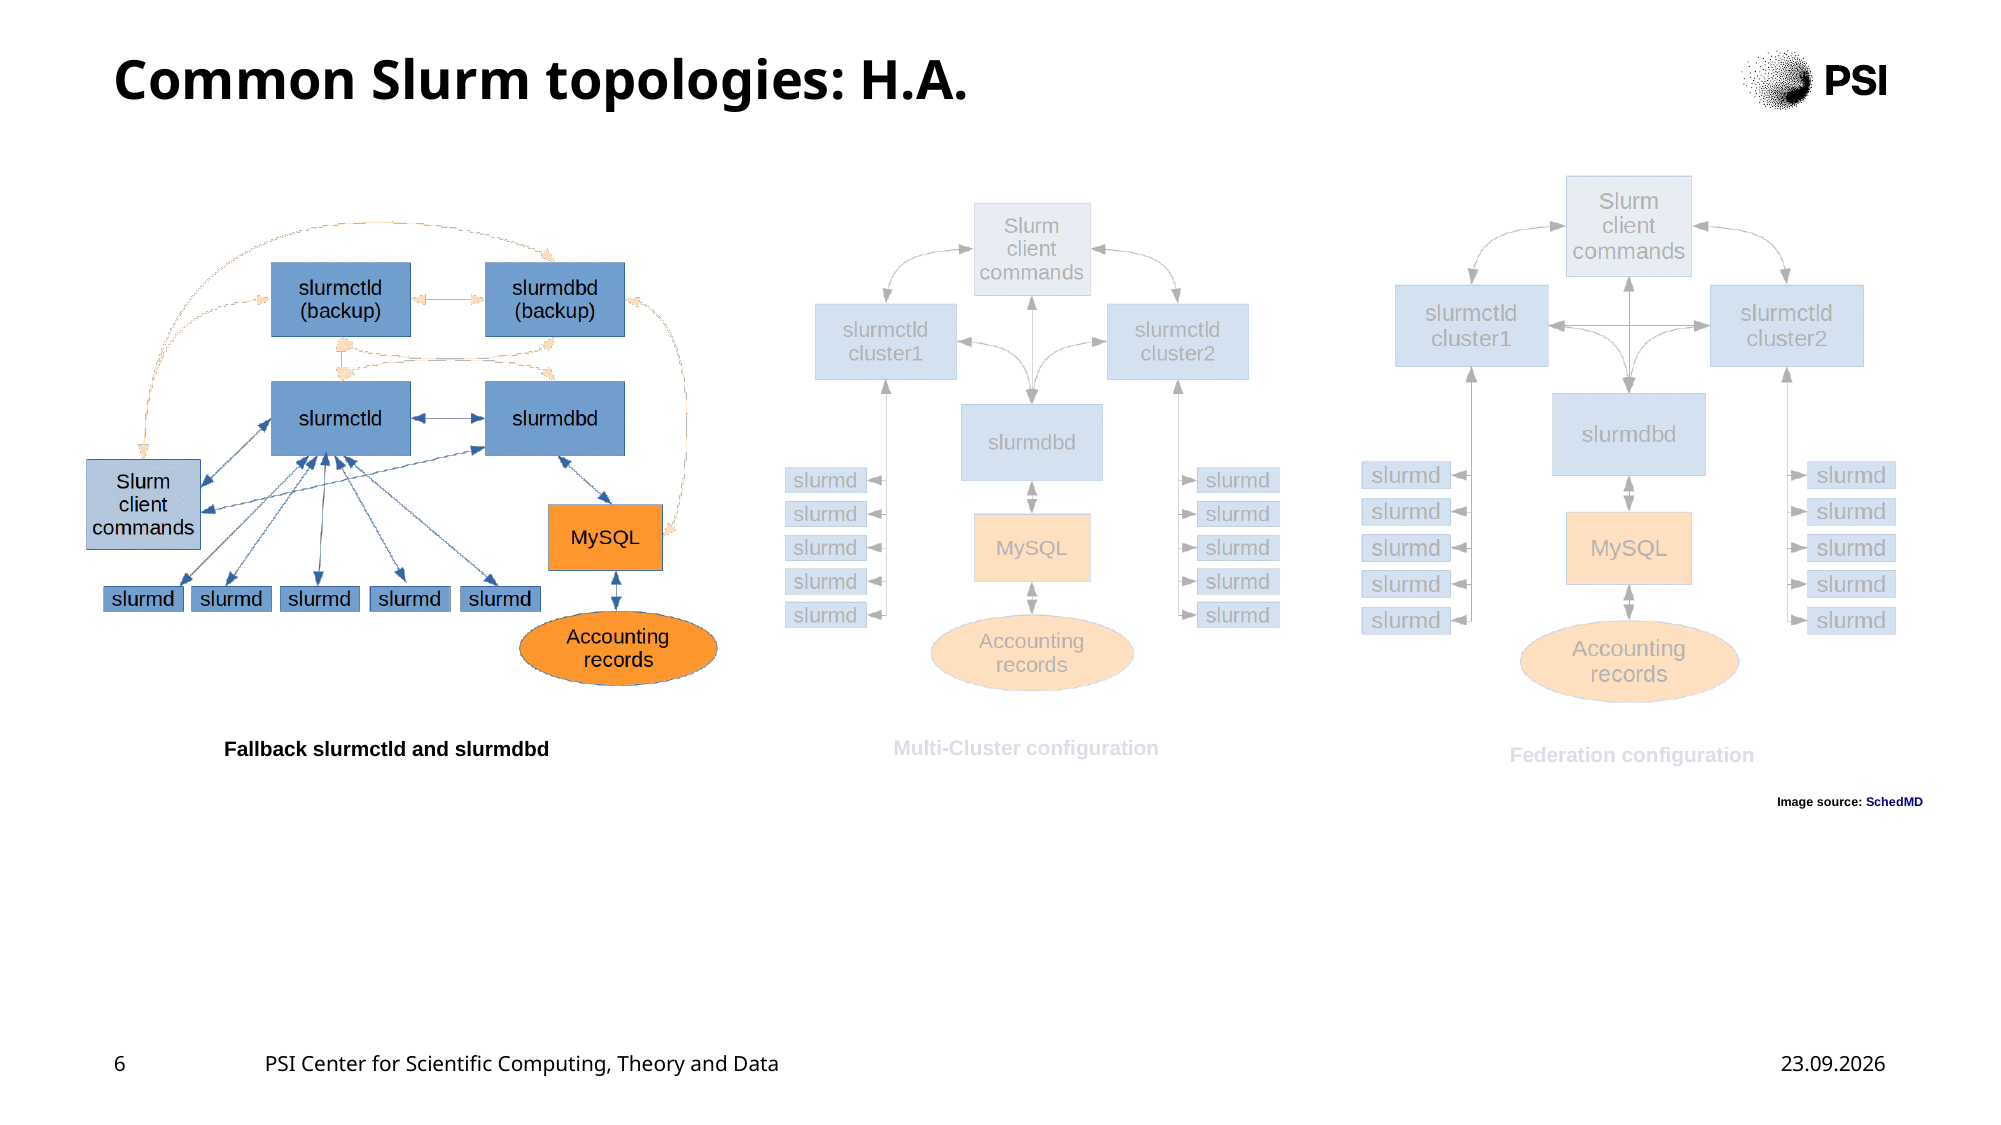

# Common Slurm topologies: H.A.
Multi-Cluster configuration
Fallback slurmctld and slurmdbd
Federation configuration
Image source: SchedMD
6
PSI Center for Scientific Computing, Theory and Data